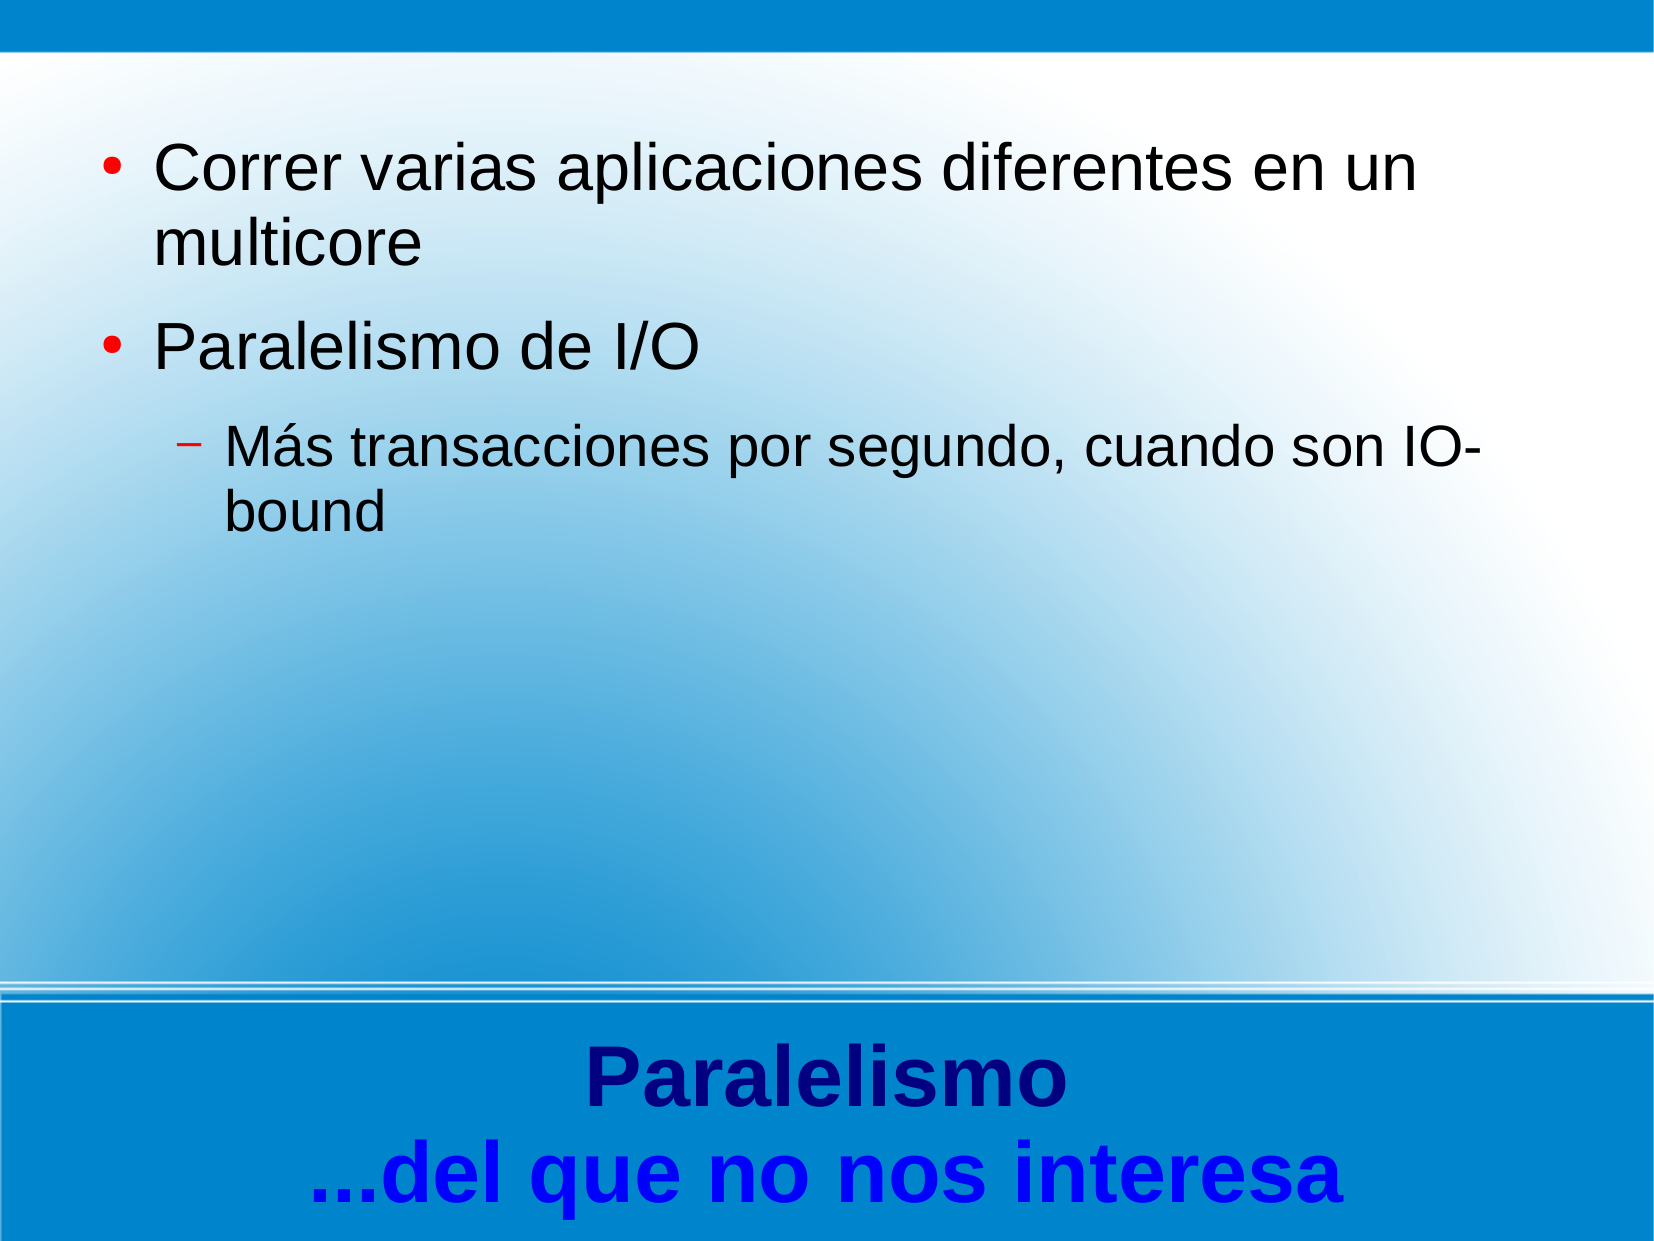

Correr varias aplicaciones diferentes en un multicore
Paralelismo de I/O
Más transacciones por segundo, cuando son IO-bound
# Paralelismo ...del que no nos interesa